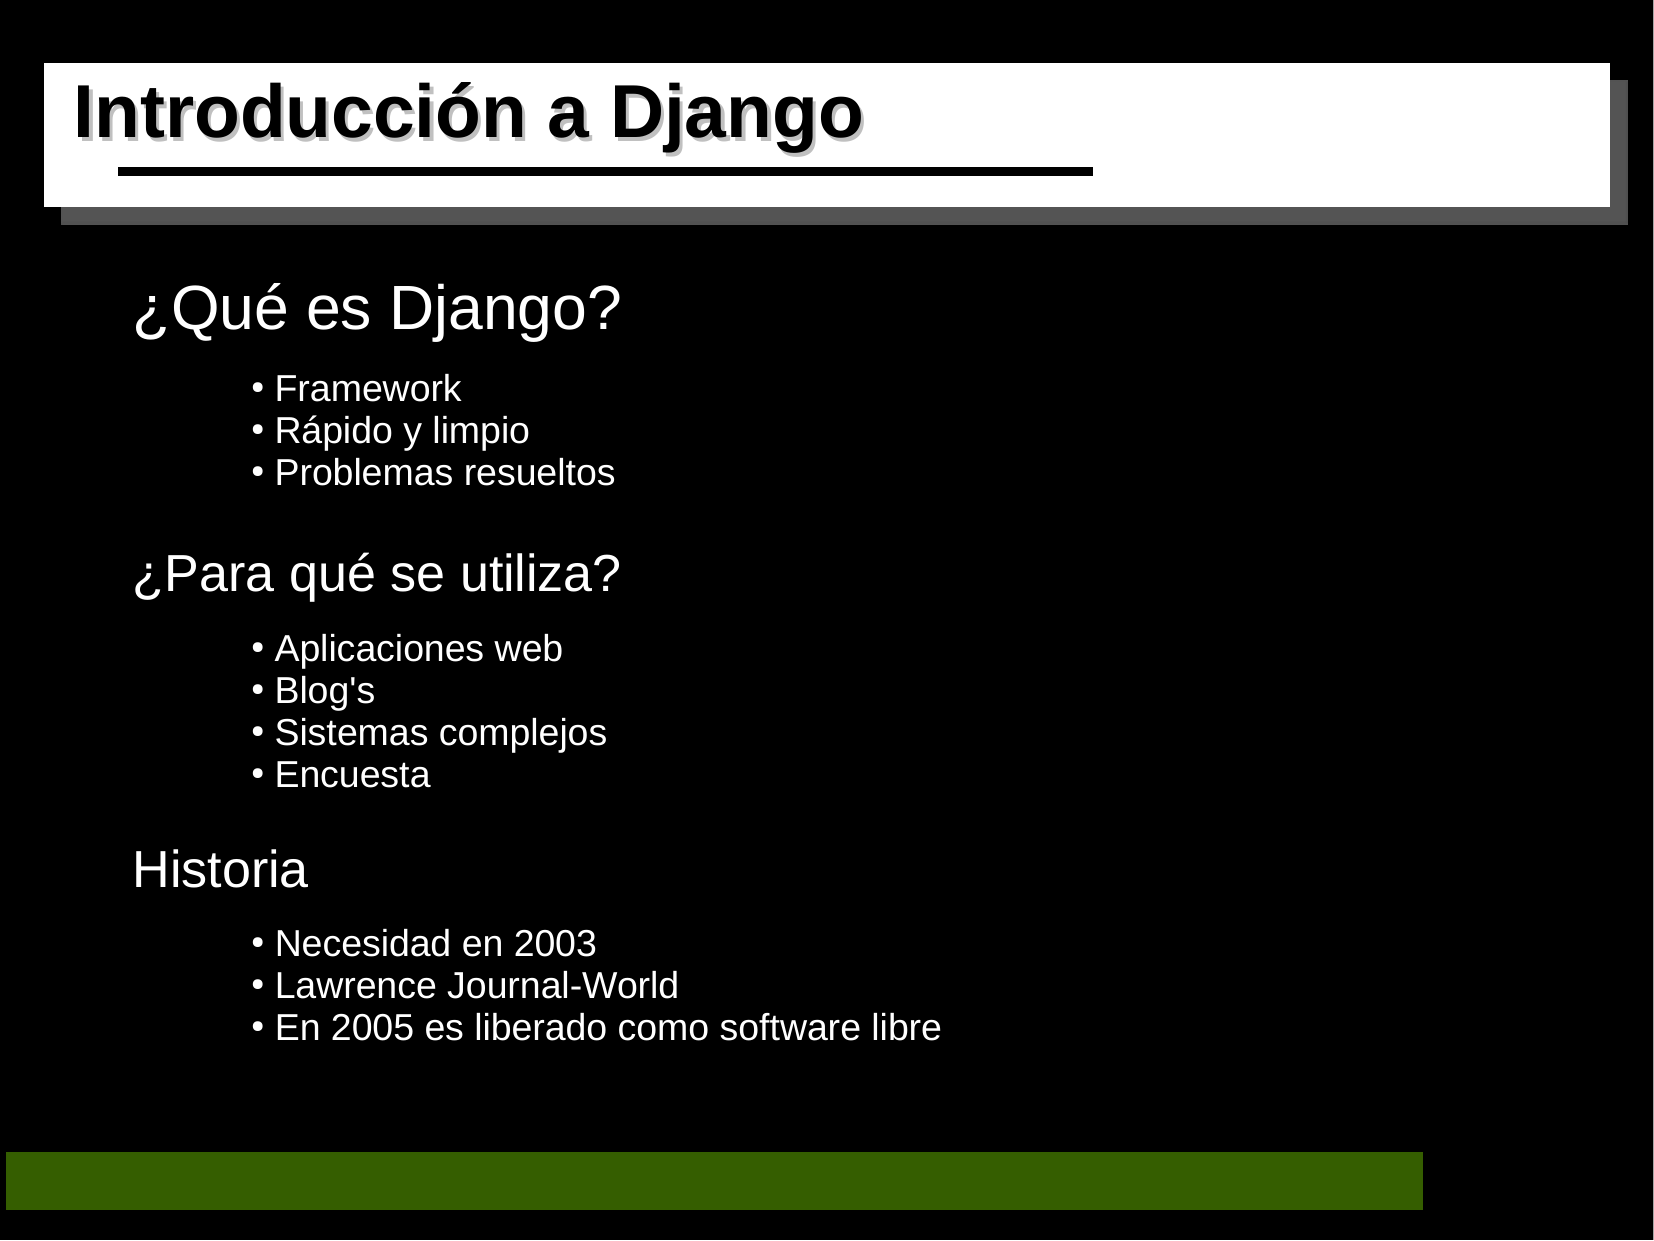

Introducción a Django
¿Qué es Django?
 Framework
 Rápido y limpio
 Problemas resueltos
¿Para qué se utiliza?
 Aplicaciones web
 Blog's
 Sistemas complejos
 Encuesta
Historia
 Necesidad en 2003
 Lawrence Journal-World
 En 2005 es liberado como software libre